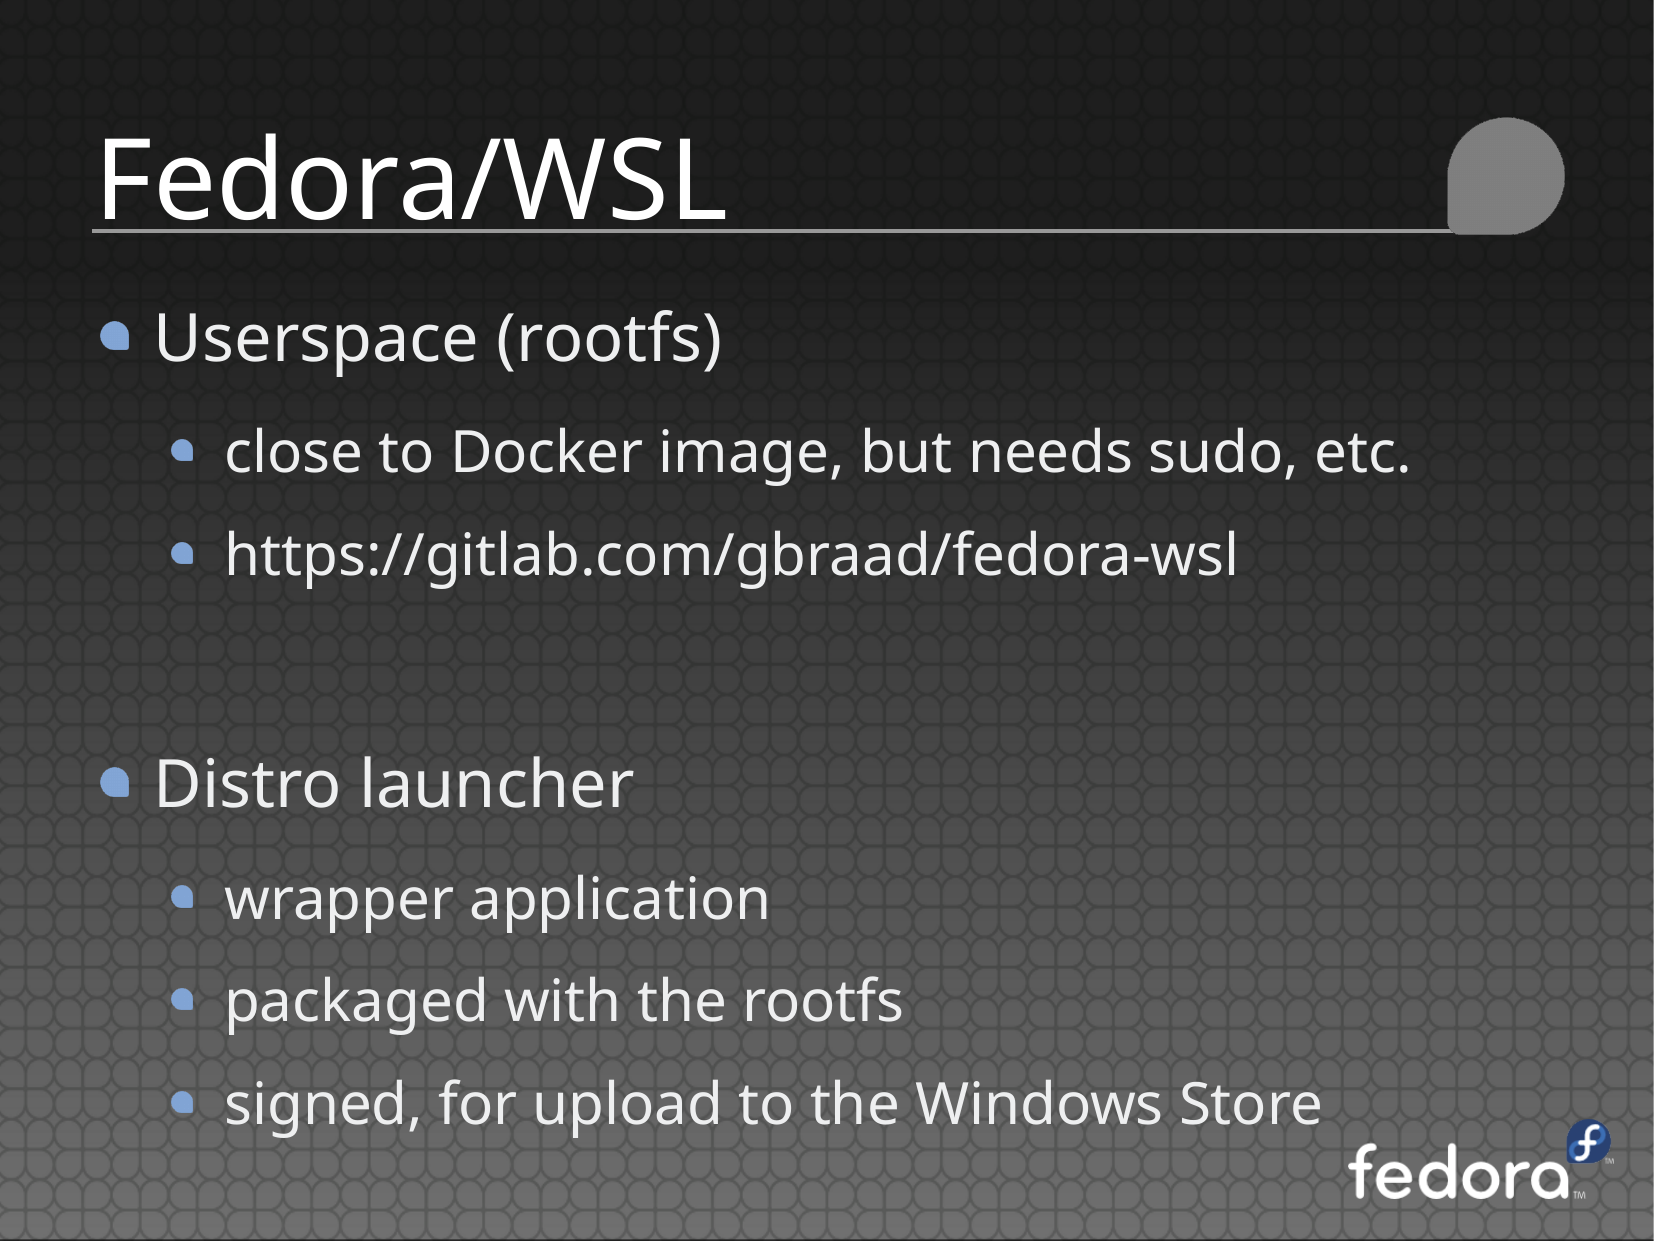

Fedora/WSL
# Userspace (rootfs)
close to Docker image, but needs sudo, etc.
https://gitlab.com/gbraad/fedora-wsl
Distro launcher
wrapper application
packaged with the rootfs
signed, for upload to the Windows Store